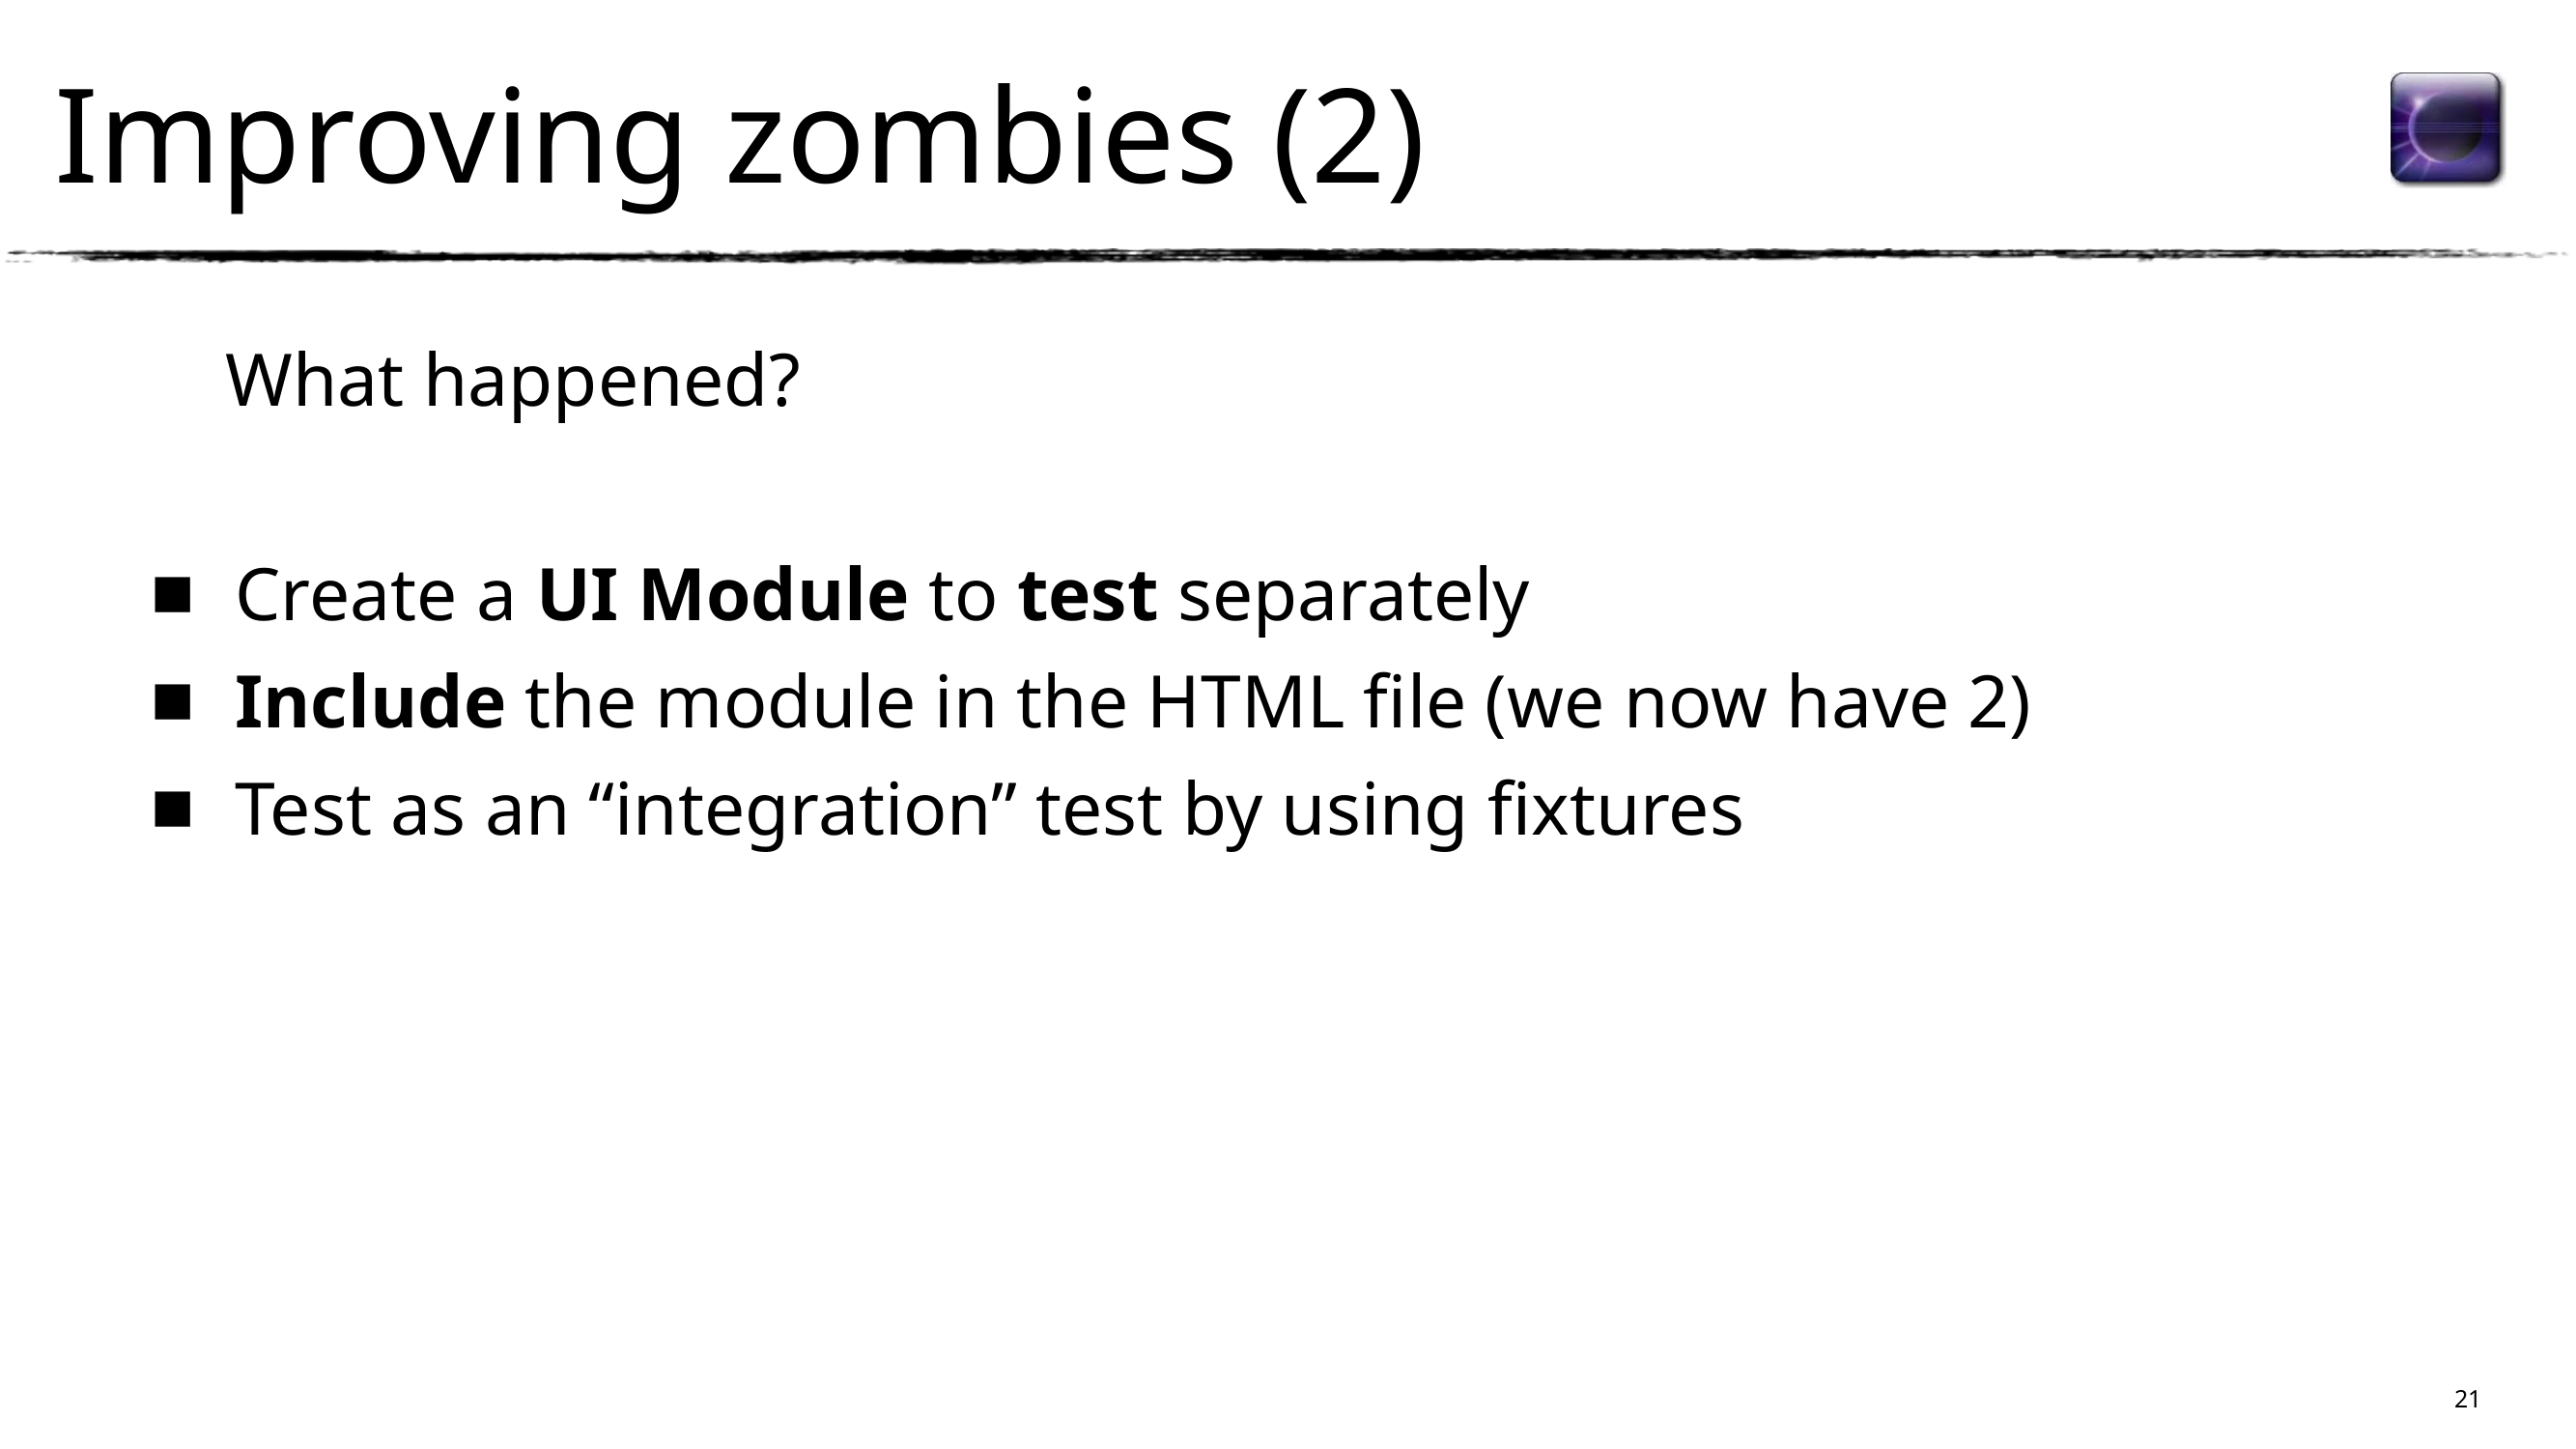

Improving zombies (2)
 What happened?
Create a UI Module to test separately
Include the module in the HTML file (we now have 2)
Test as an “integration” test by using fixtures